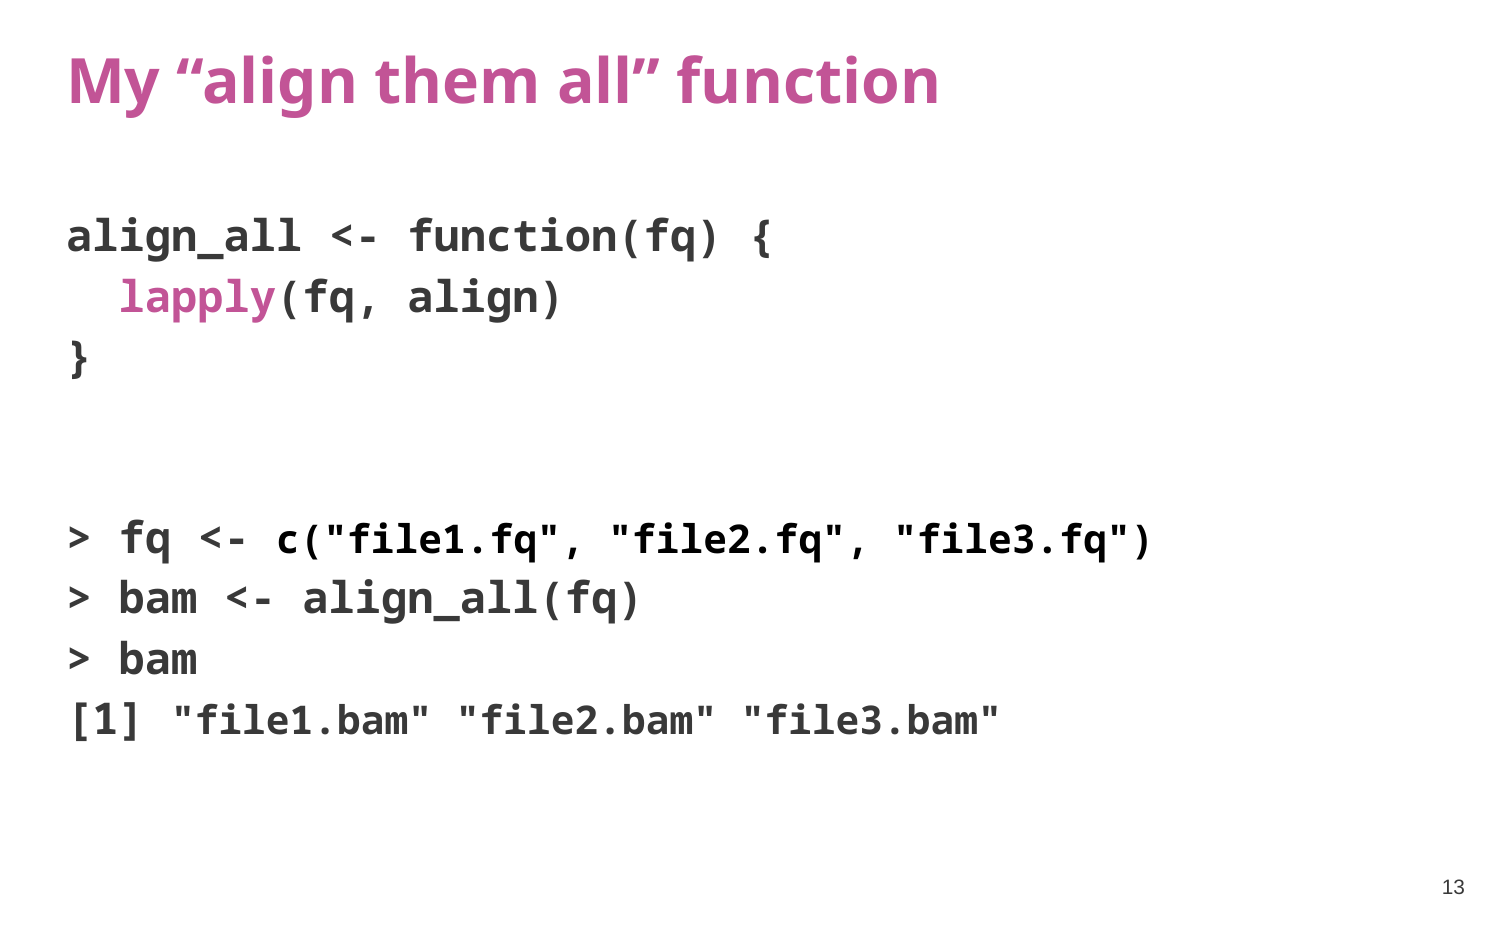

# My “align them all” function
align_all <- function(fq) {
 lapply(fq, align)
}
> fq <- c("file1.fq", "file2.fq", "file3.fq")
> bam <- align_all(fq)
> bam
[1] "file1.bam" "file2.bam" "file3.bam"